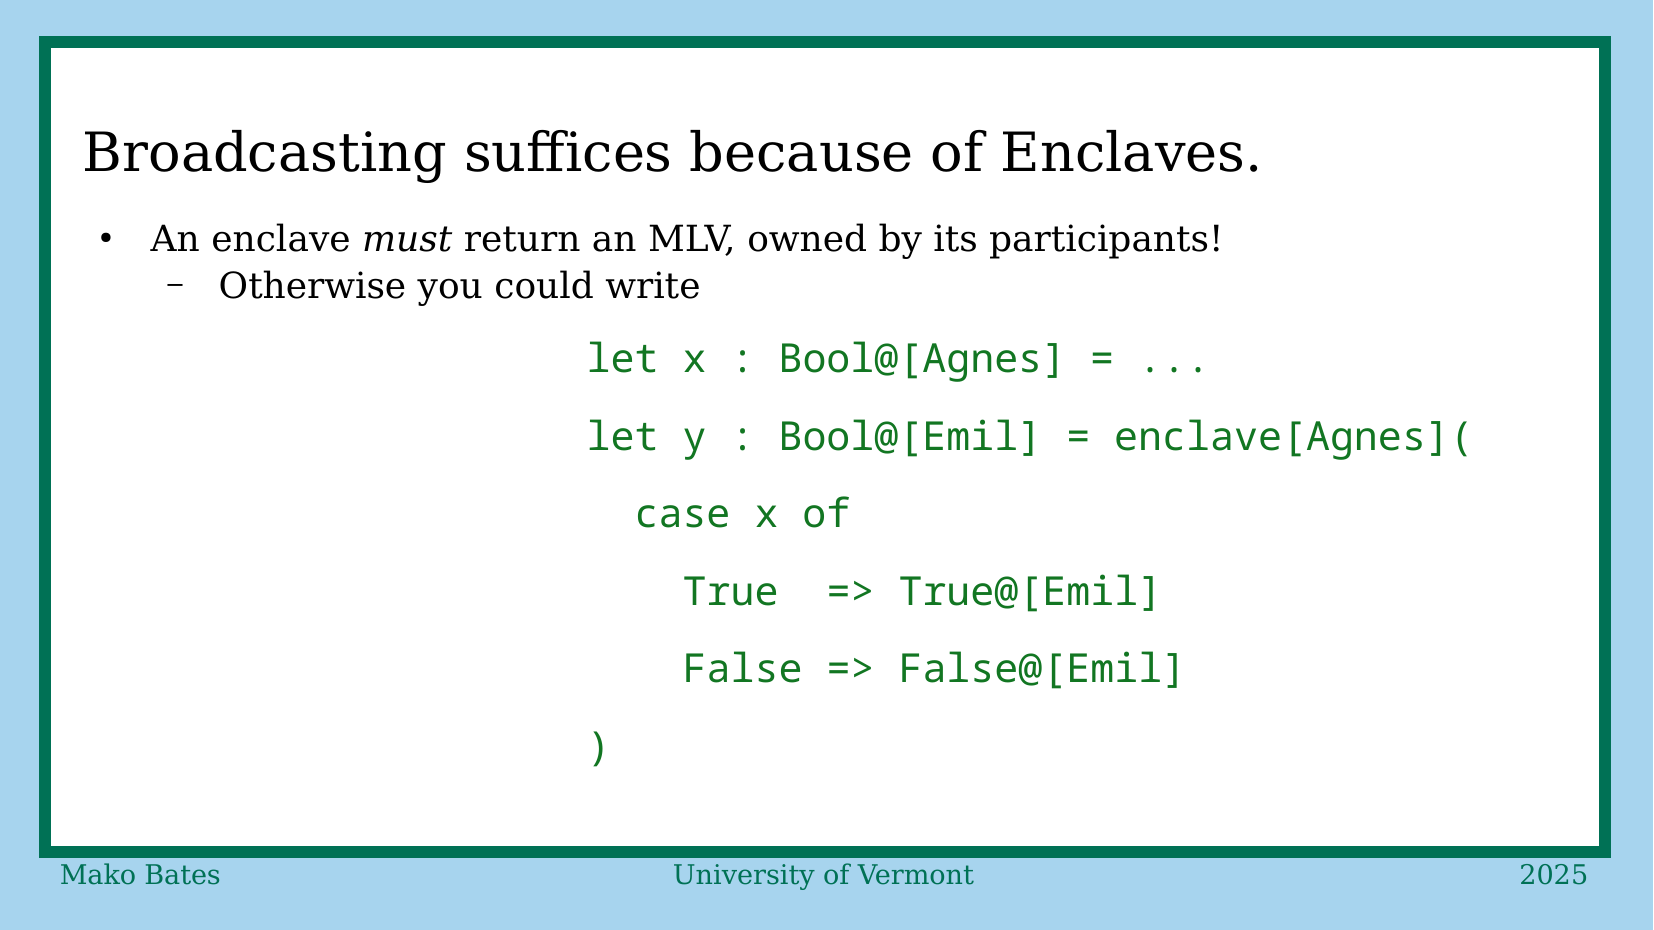

# Broadcasting suffices because of Enclaves.
An enclave must return an MLV, owned by its participants!
Otherwise you could write
let x : Bool@[Agnes] = ...
let y : Bool@[Emil] = enclave[Agnes](
 case x of
 True => True@[Emil]
 False => False@[Emil]
)